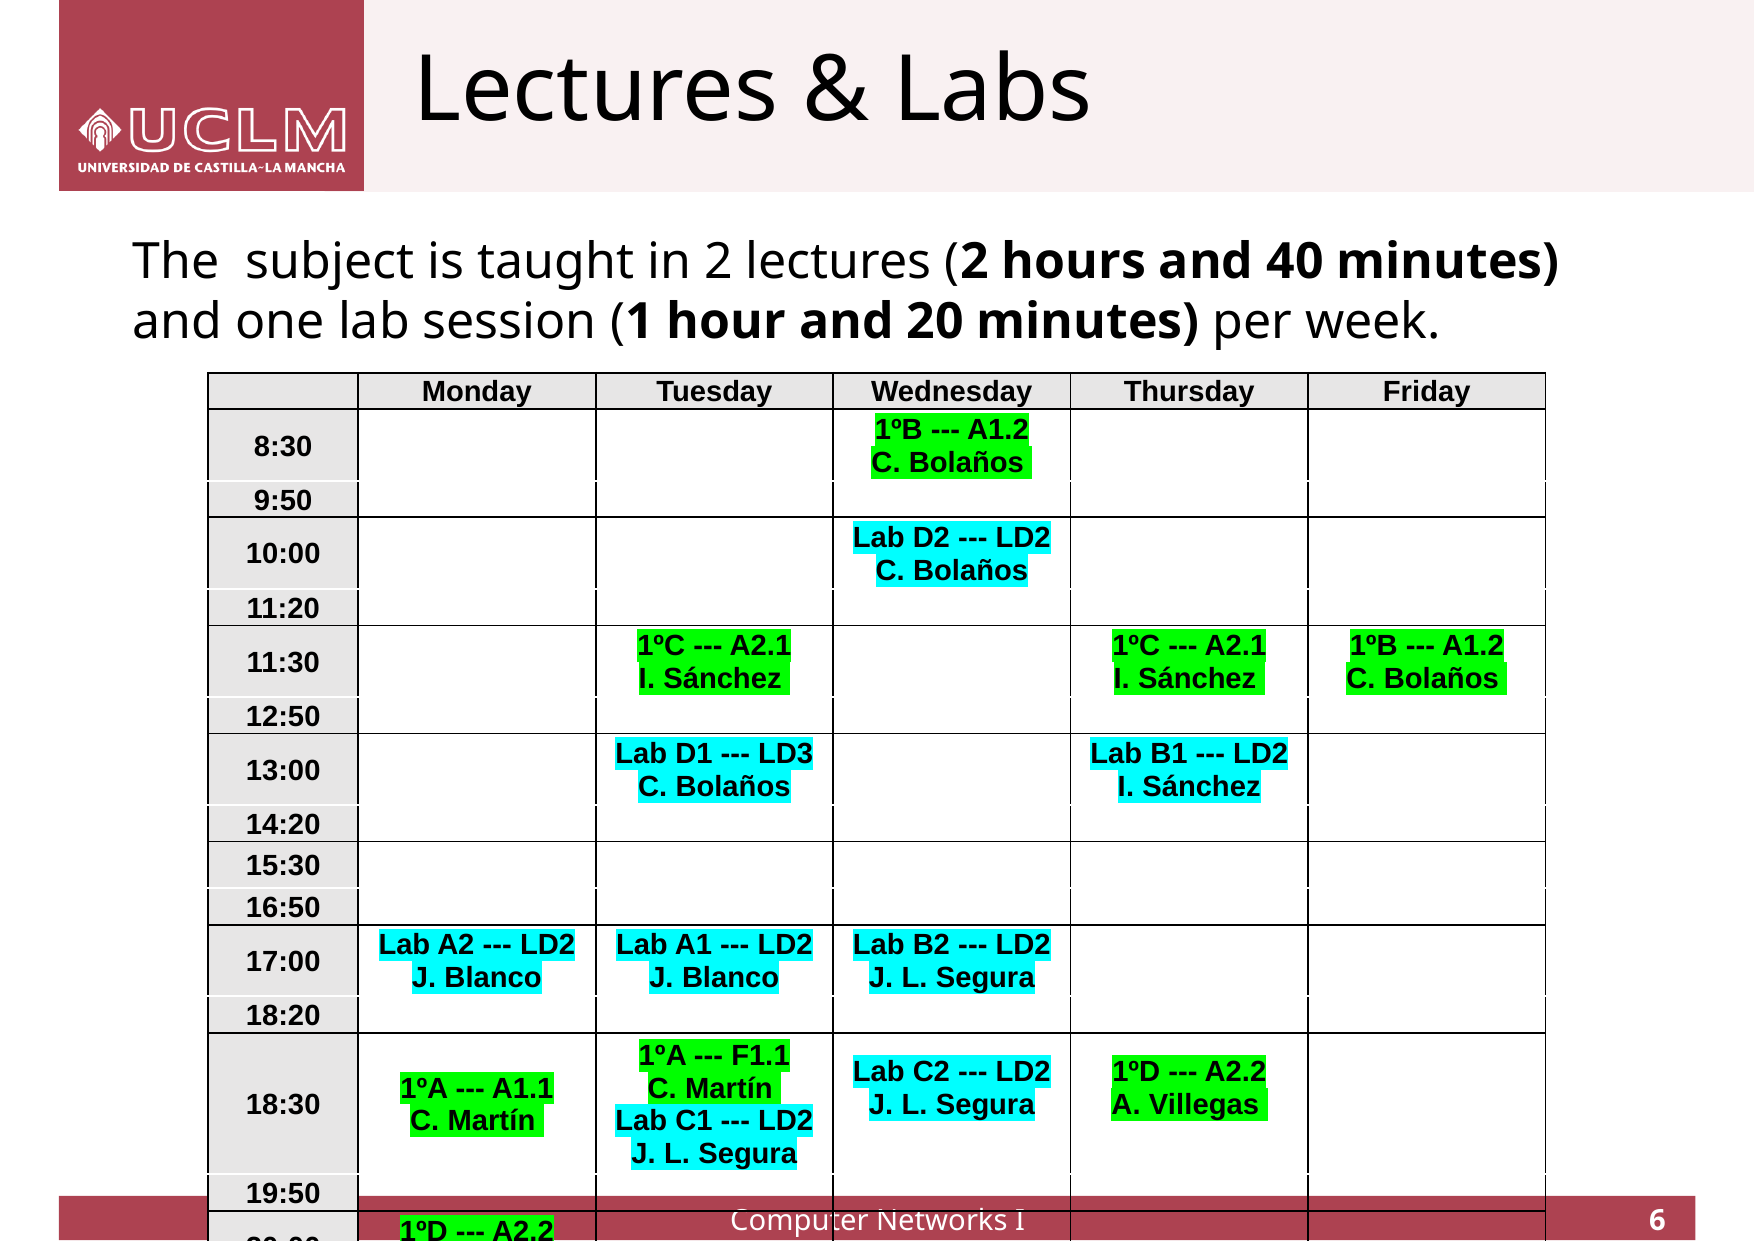

Lectures & Labs
# The subject is taught in 2 lectures (2 hours and 40 minutes) and one lab session (1 hour and 20 minutes) per week.
| | Monday | Tuesday | Wednesday | Thursday | Friday |
| --- | --- | --- | --- | --- | --- |
| 8:30 | | | 1ºB --- A1.2 C. Bolaños | | |
| 9:50 | | | | | |
| 10:00 | | | Lab D2 --- LD2 C. Bolaños | | |
| 11:20 | | | | | |
| 11:30 | | 1ºC --- A2.1 I. Sánchez | | 1ºC --- A2.1 I. Sánchez | 1ºB --- A1.2 C. Bolaños |
| 12:50 | | | | | |
| 13:00 | | Lab D1 --- LD3 C. Bolaños | | Lab B1 --- LD2 I. Sánchez | |
| 14:20 | | | | | |
| 15:30 | | | | | |
| 16:50 | | | | | |
| 17:00 | Lab A2 --- LD2 J. Blanco | Lab A1 --- LD2 J. Blanco | Lab B2 --- LD2 J. L. Segura | | |
| 18:20 | | | | | |
| 18:30 | 1ºA --- A1.1 C. Martín | 1ºA --- F1.1 C. Martín  Lab C1 --- LD2 J. L. Segura | Lab C2 --- LD2 J. L. Segura | 1ºD --- A2.2 A. Villegas | |
| 19:50 | | | | | |
| 20:00 | 1ºD --- A2.2 A. Villegas | | | | |
| 21:20 | | | | | |
Computer Networks I